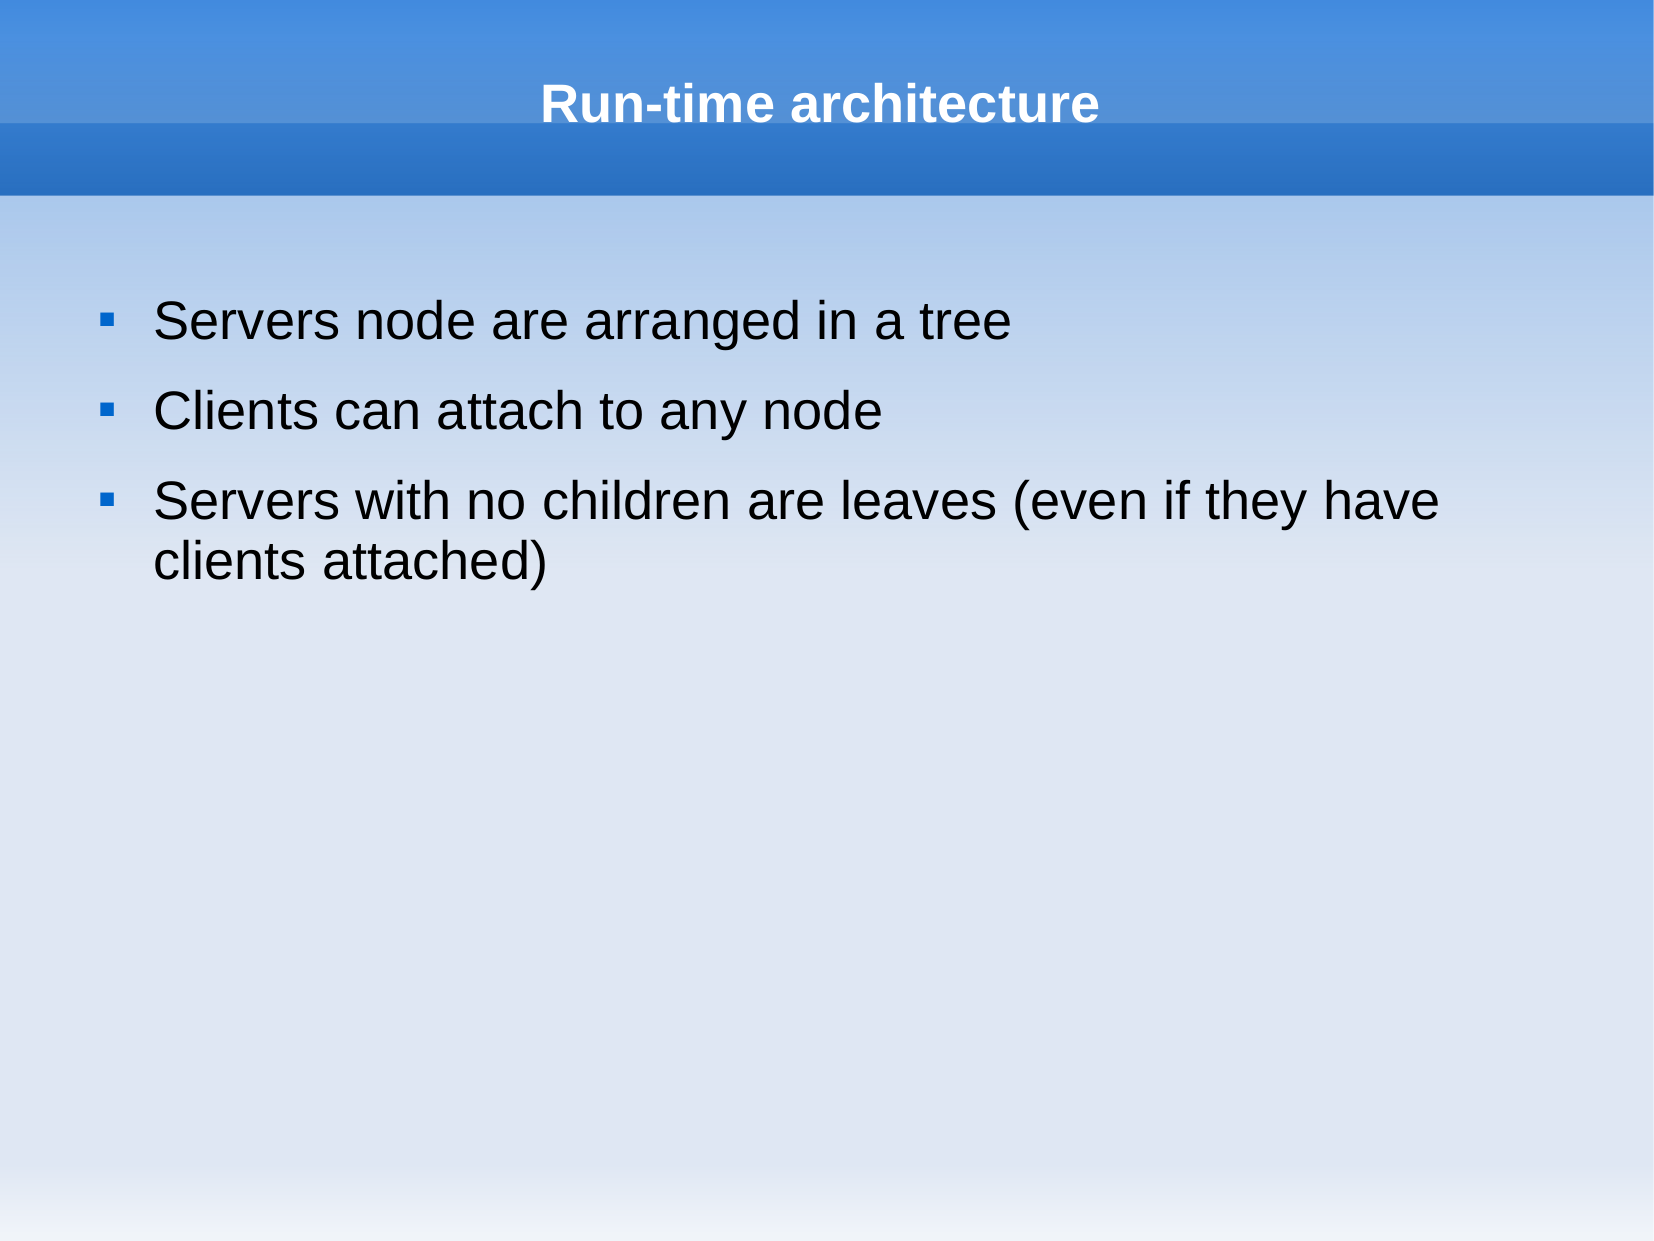

# Run-time architecture
Servers node are arranged in a tree
Clients can attach to any node
Servers with no children are leaves (even if they have clients attached)